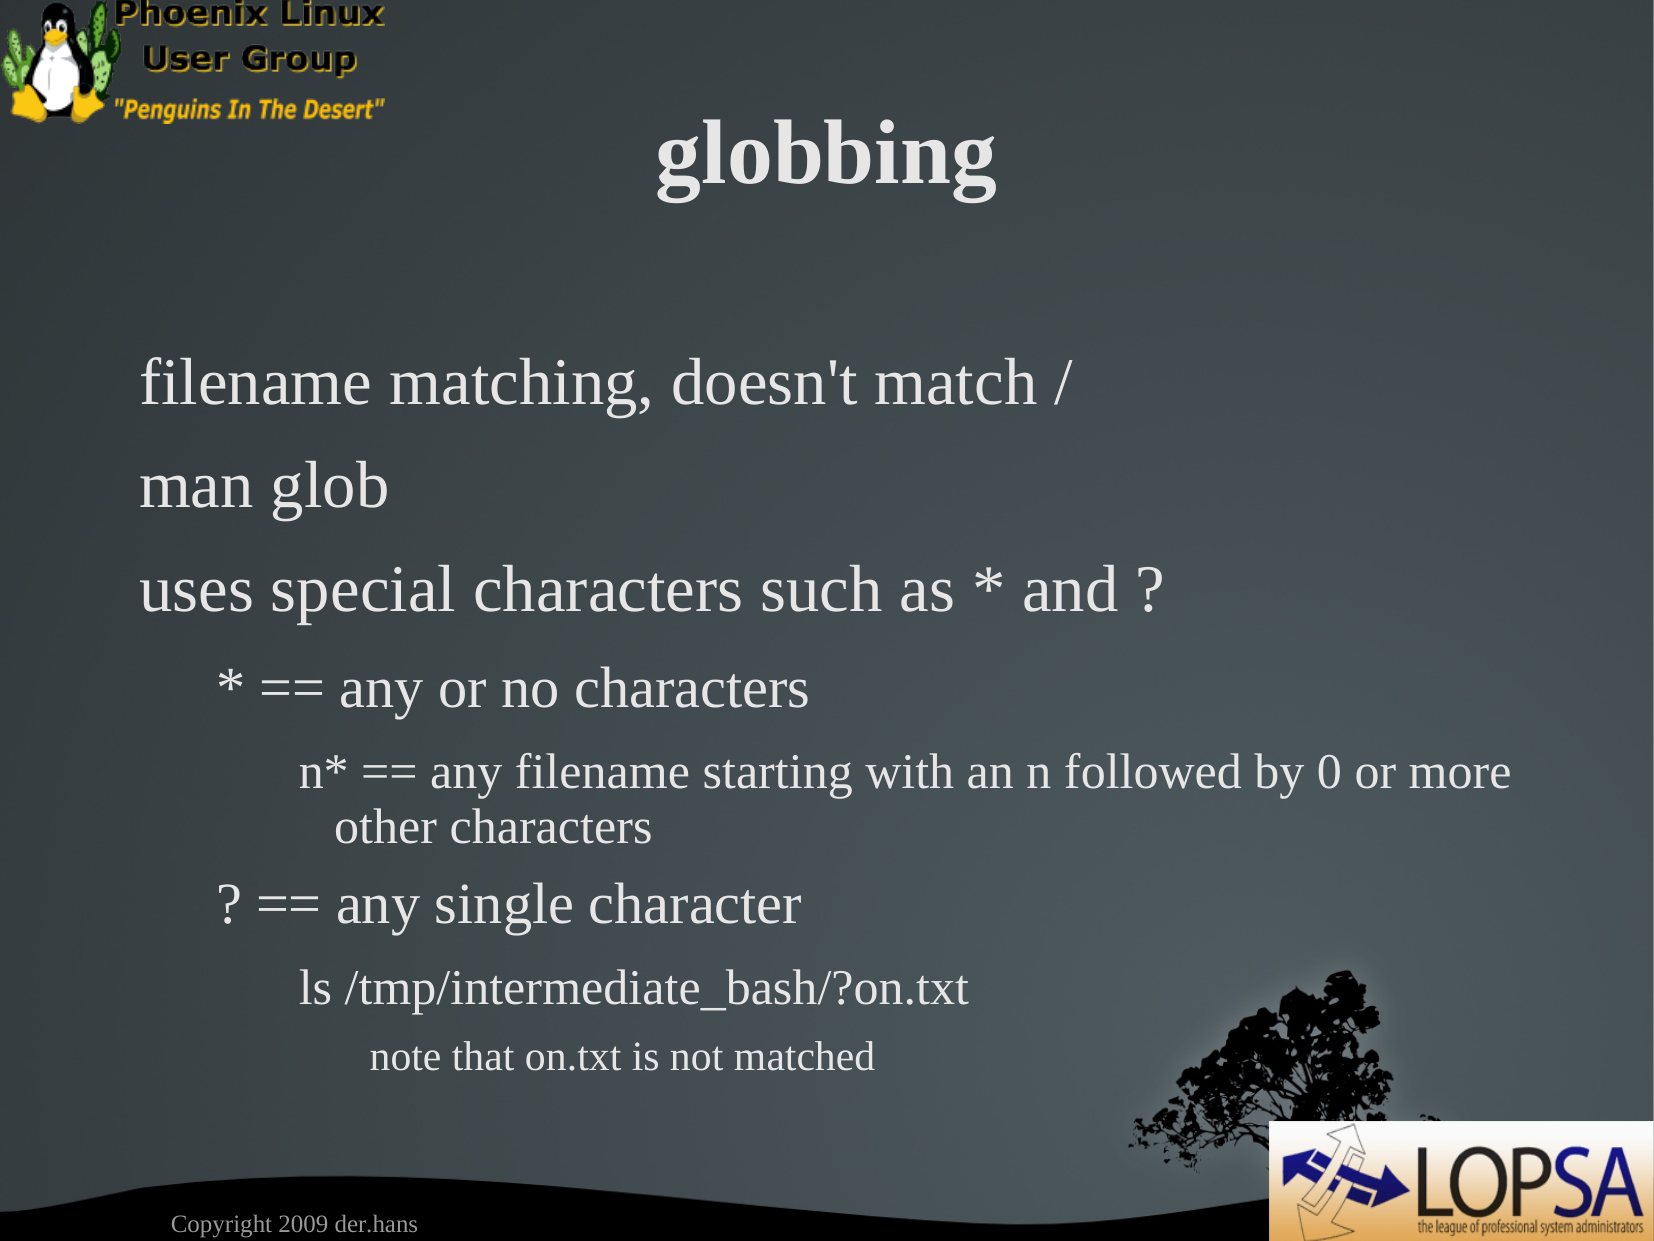

# globbing
filename matching, doesn't match /
man glob
uses special characters such as * and ?
* == any or no characters
n* == any filename starting with an n followed by 0 or more other characters
? == any single character
ls /tmp/intermediate_bash/?on.txt
note that on.txt is not matched